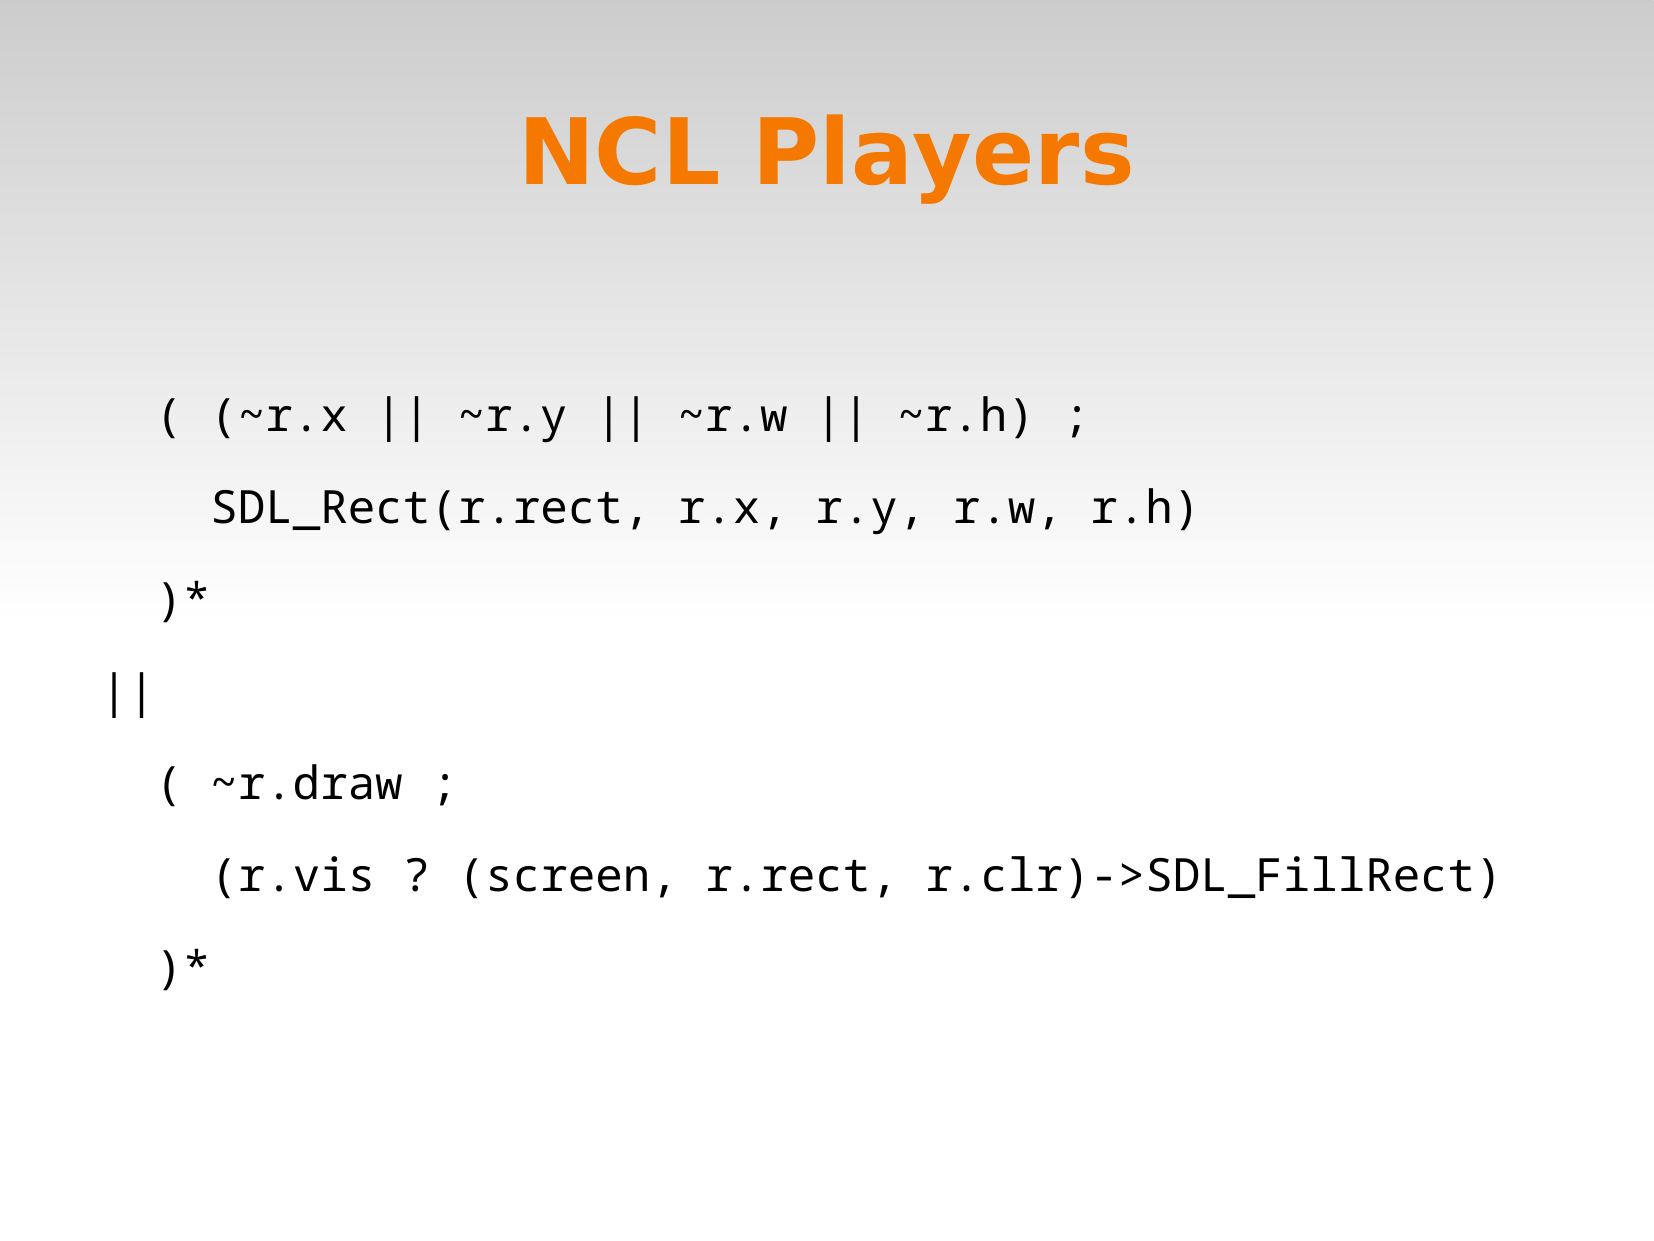

# NCL Players
 ( (~r.x || ~r.y || ~r.w || ~r.h) ;
 SDL_Rect(r.rect, r.x, r.y, r.w, r.h)
 )*
||
 ( ~r.draw ;
 (r.vis ? (screen, r.rect, r.clr)->SDL_FillRect)
 )*